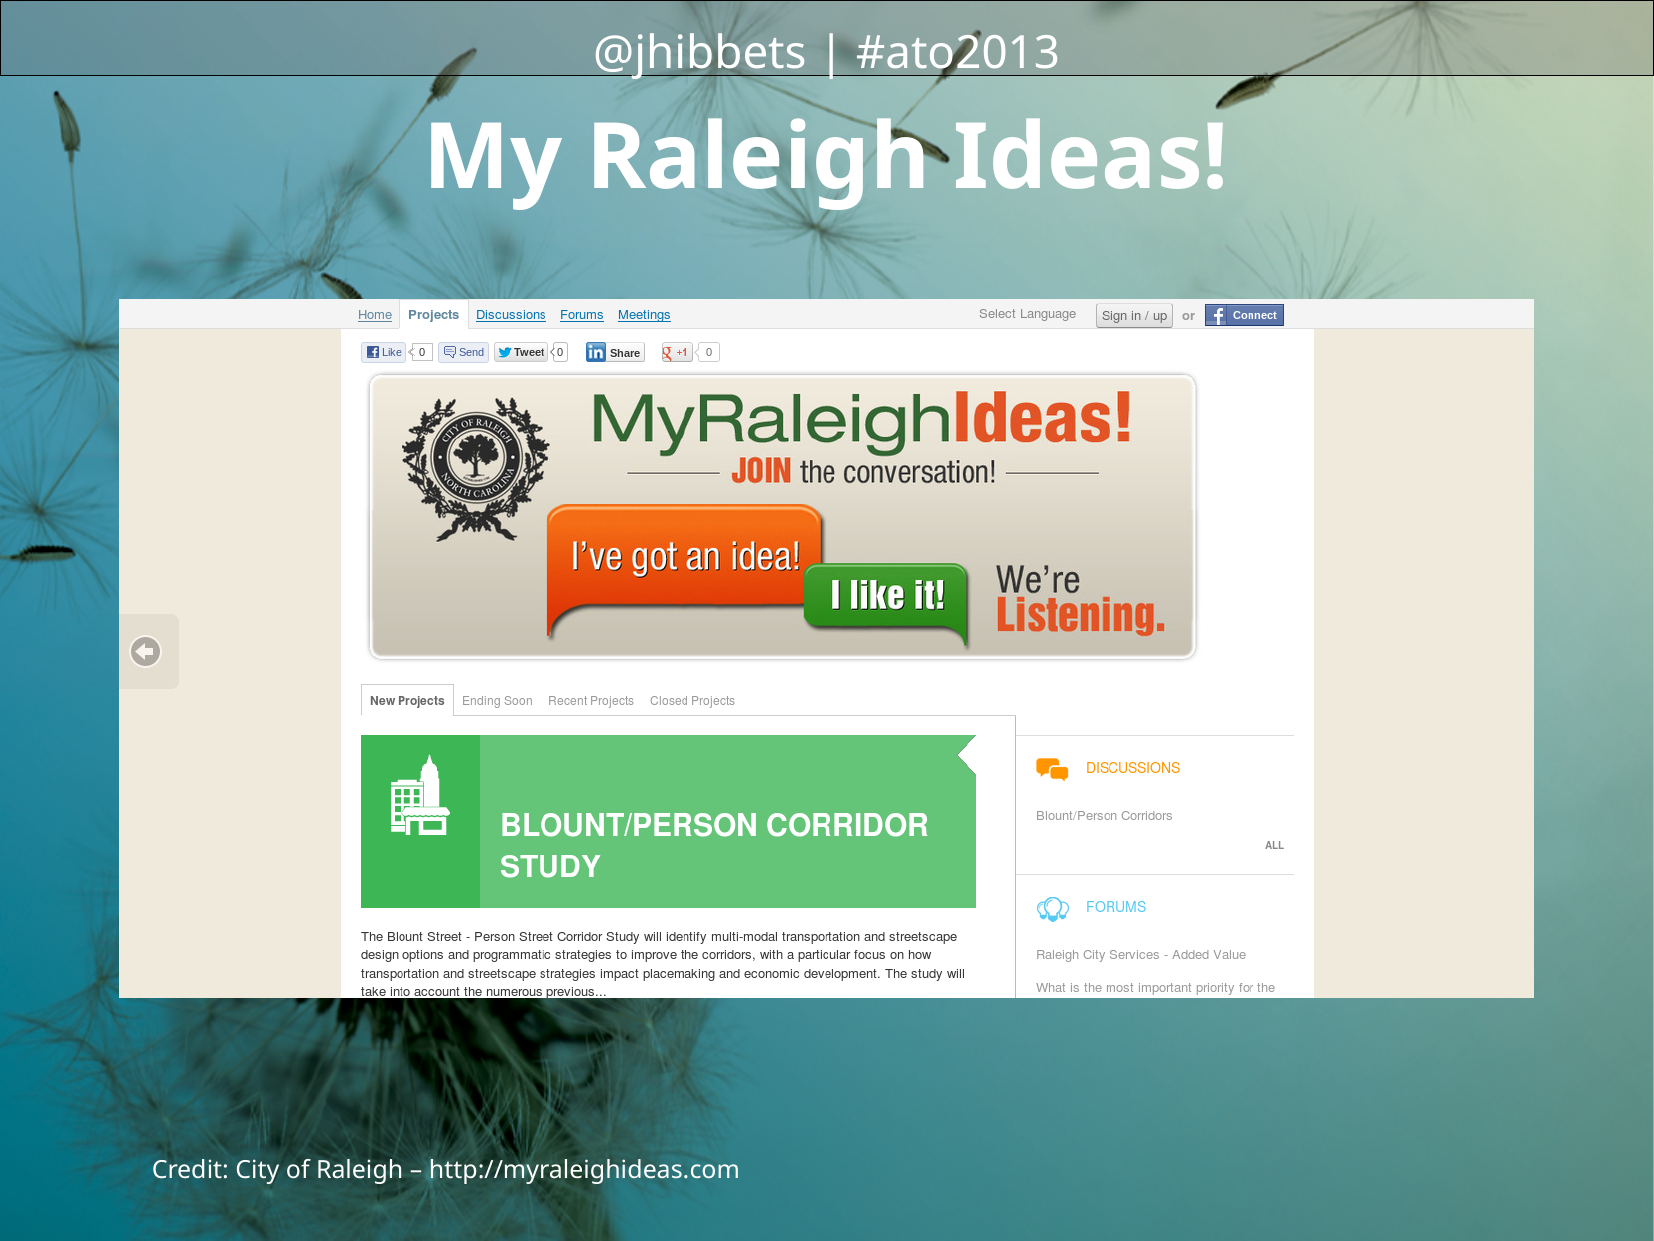

# My Raleigh Ideas!
Credit: City of Raleigh – http://myraleighideas.com